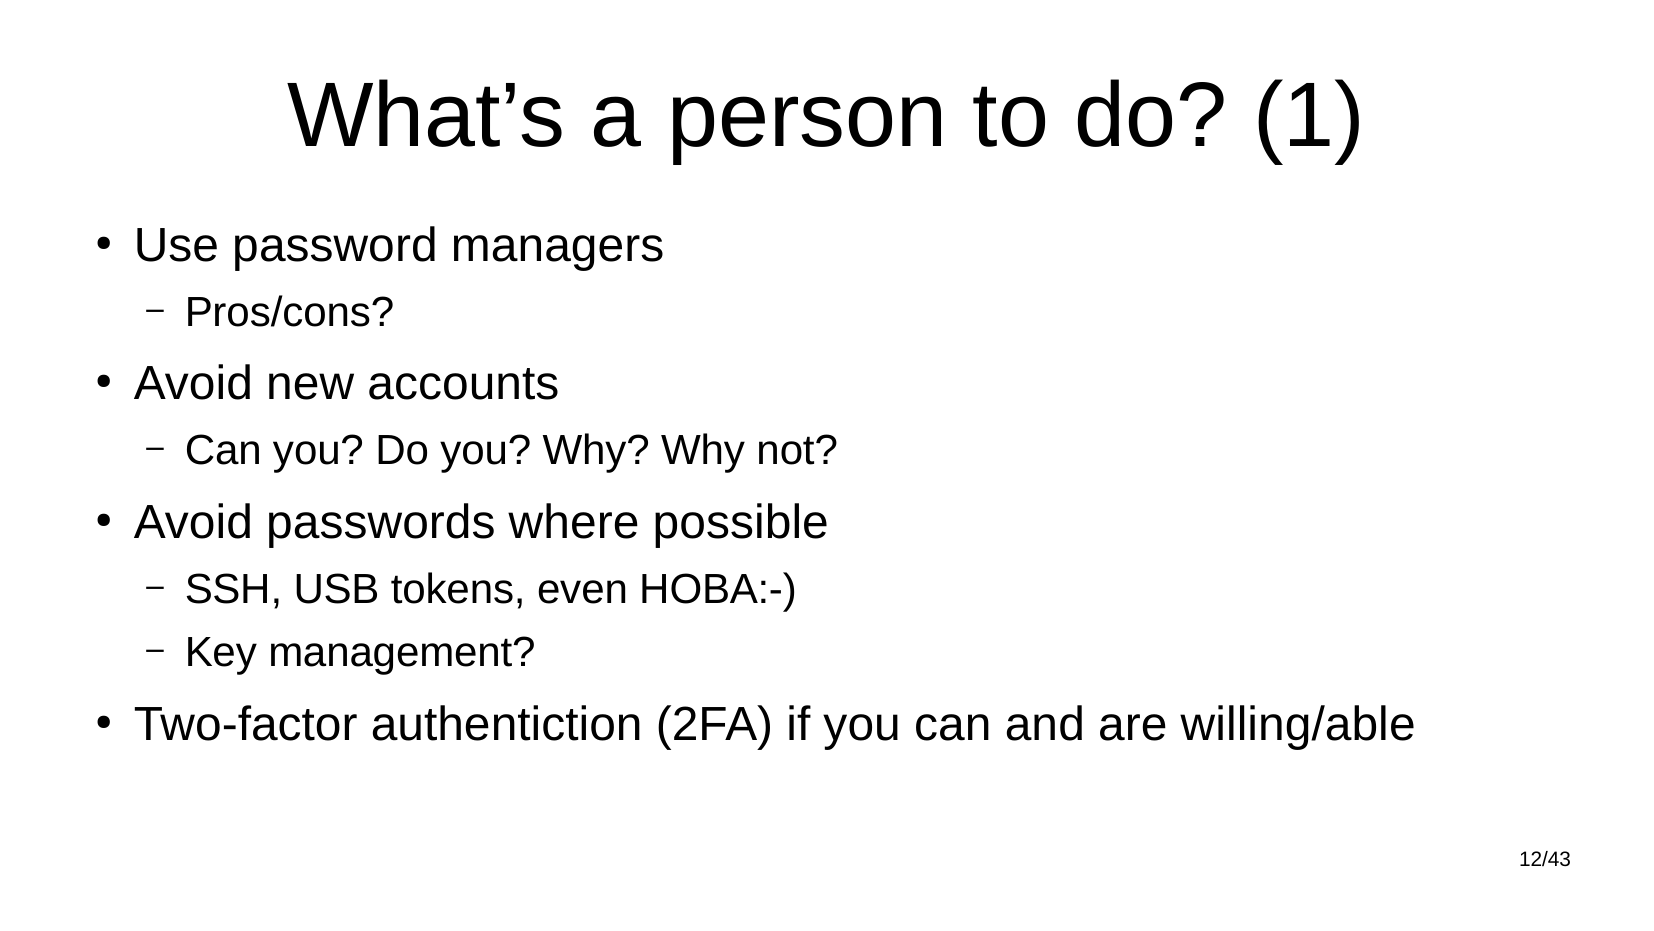

# What’s a person to do? (1)
Use password managers
Pros/cons?
Avoid new accounts
Can you? Do you? Why? Why not?
Avoid passwords where possible
SSH, USB tokens, even HOBA:-)
Key management?
Two-factor authentiction (2FA) if you can and are willing/able
12